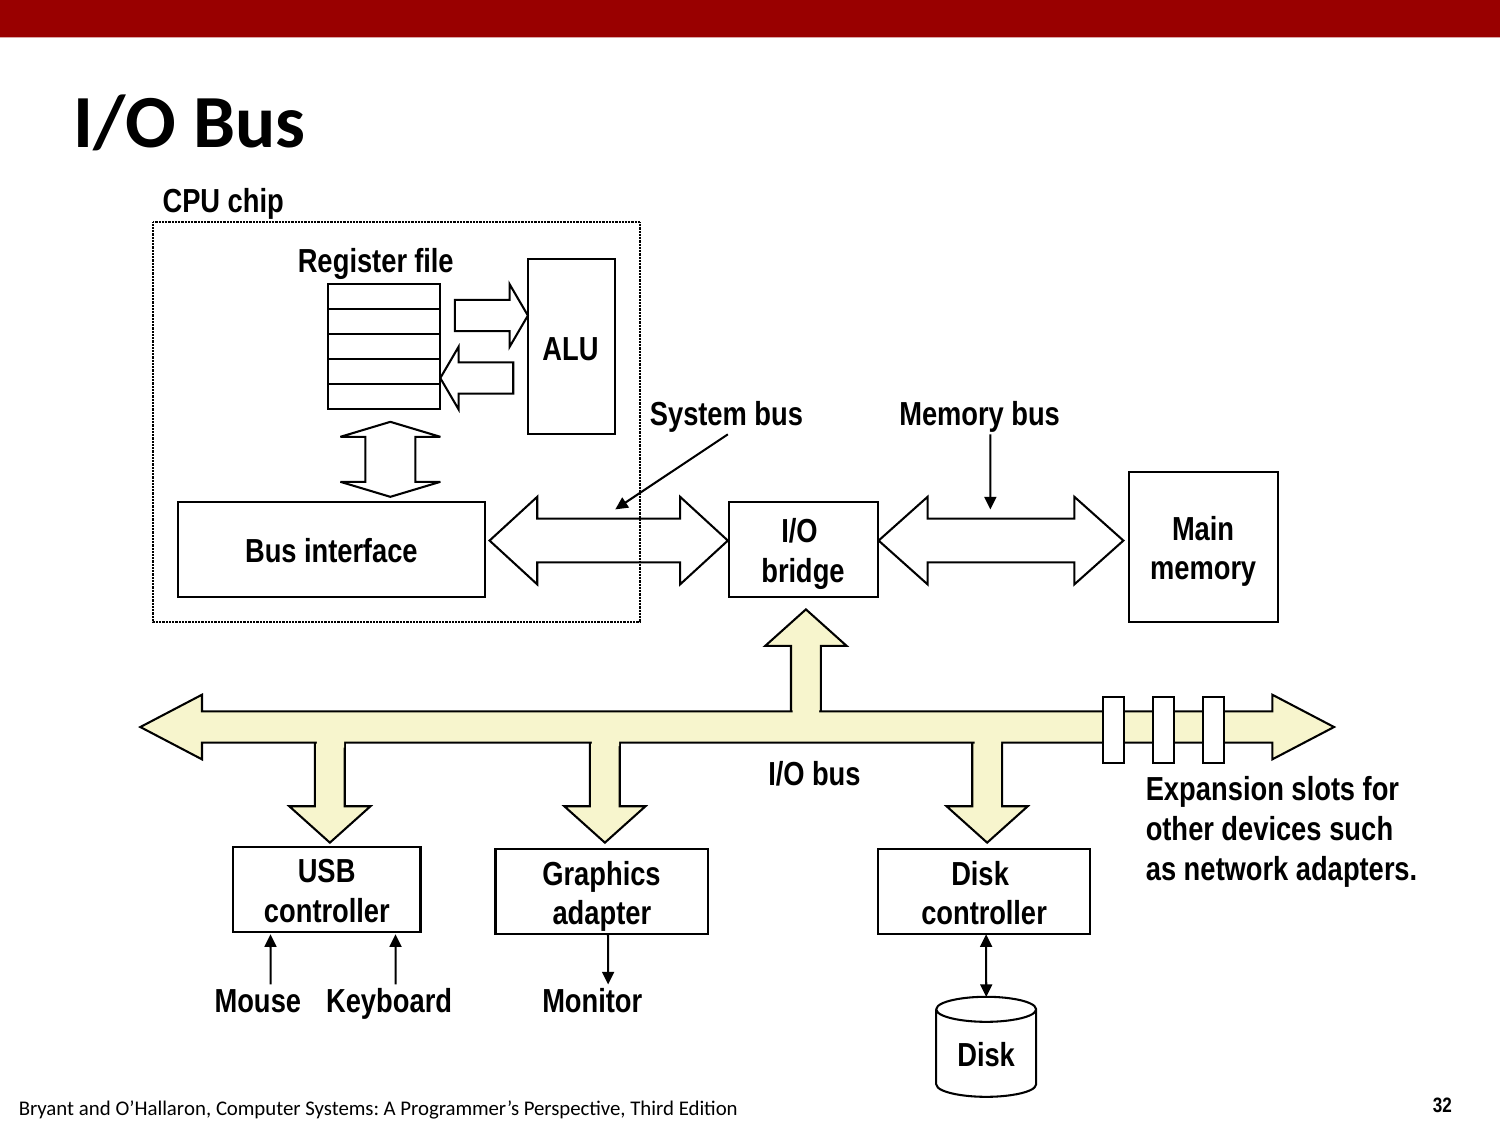

# I/O Bus
CPU chip
Register file
ALU
System bus
Memory bus
Main
memory
Bus interface
I/O
bridge
I/O bus
Expansion slots for
other devices such
as network adapters.
USB
controller
Graphics
adapter
Disk
controller
Mouse
Keyboard
Monitor
Disk